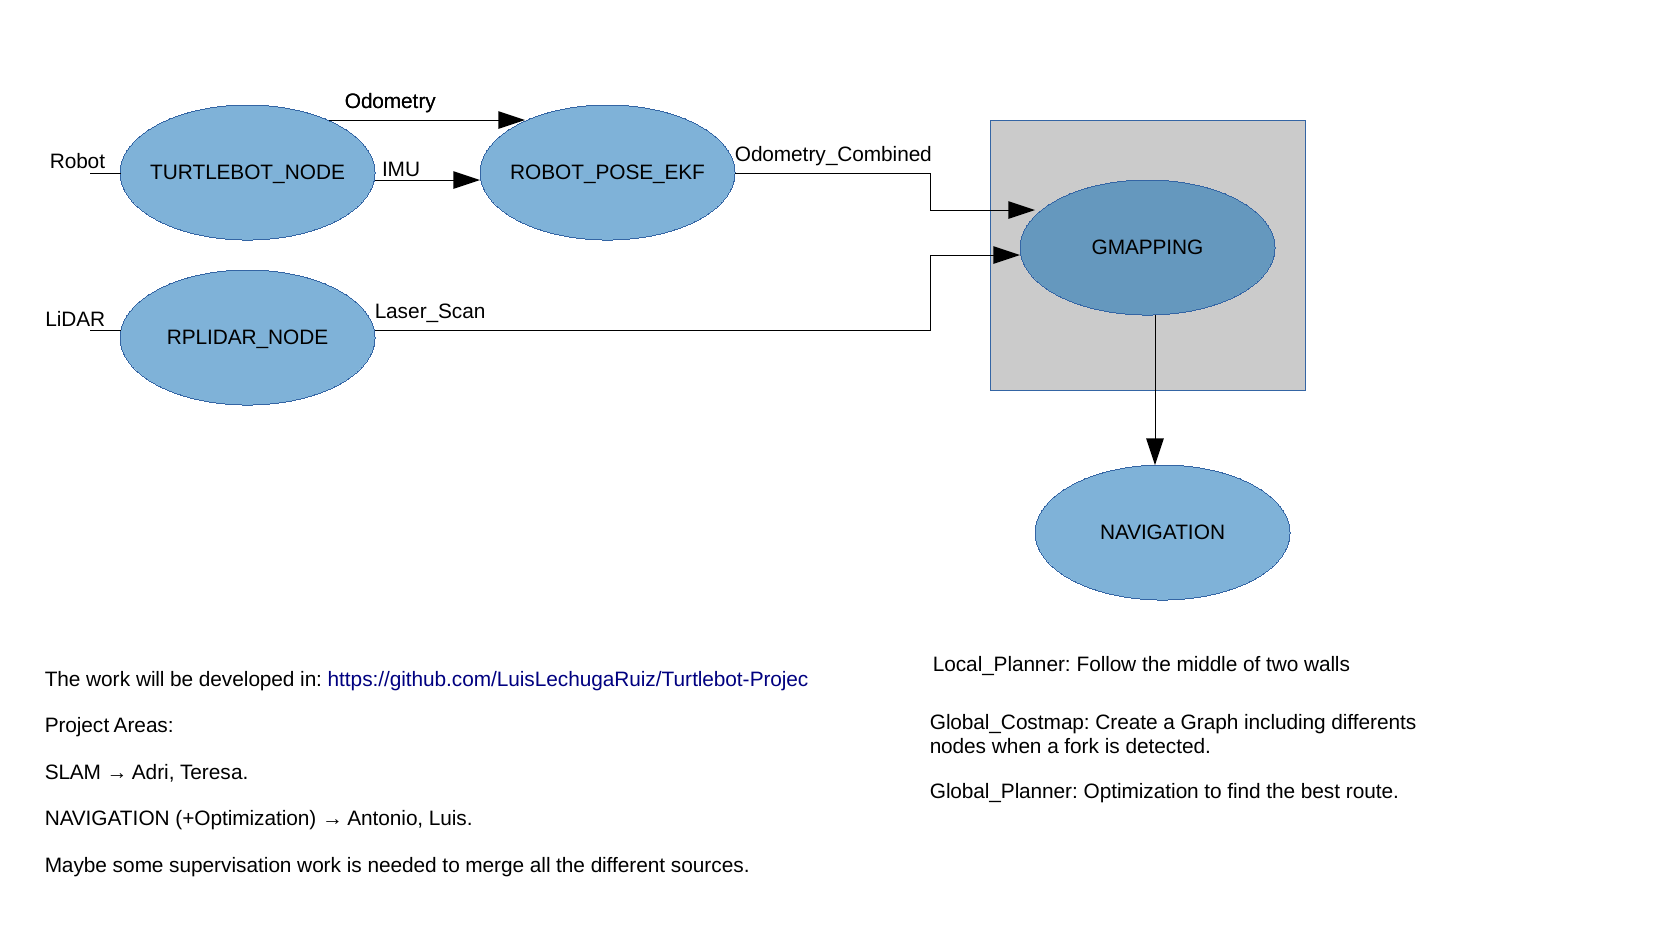

Odometry
Odometry
TURTLEBOT_NODE
ROBOT_POSE_EKF
Odometry_Combined
Robot
IMU
GMAPPING
RPLIDAR_NODE
Laser_Scan
LiDAR
NAVIGATION
Local_Planner: Follow the middle of two walls
The work will be developed in: https://github.com/LuisLechugaRuiz/Turtlebot-Projec
Project Areas:
SLAM → Adri, Teresa.
NAVIGATION (+Optimization) → Antonio, Luis.
Maybe some supervisation work is needed to merge all the different sources.
Global_Costmap: Create a Graph including differents
nodes when a fork is detected.
Global_Planner: Optimization to find the best route.